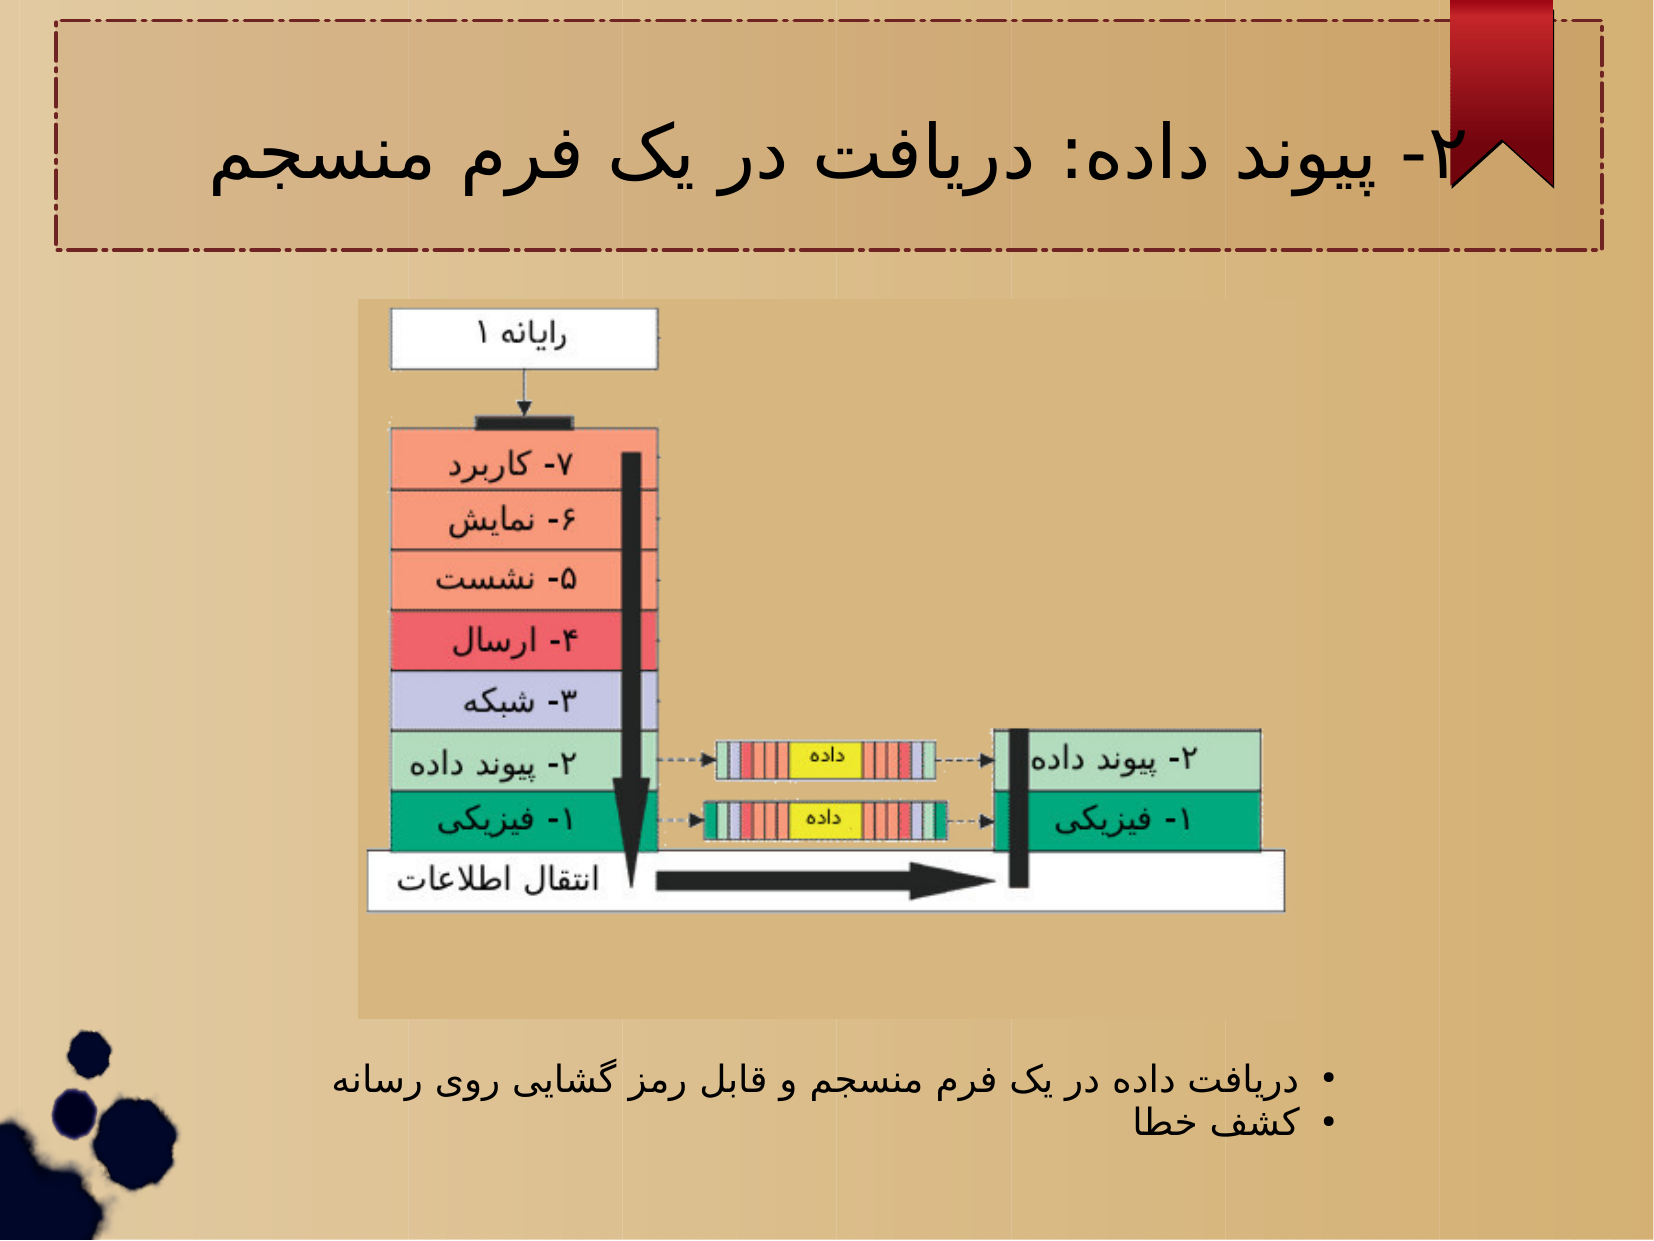

# ۲- پیوند داده: دریافت در یک فرم منسجم
دریافت داده در یک فرم منسجم و قابل رمز گشایی روی رسانه
کشف خطا